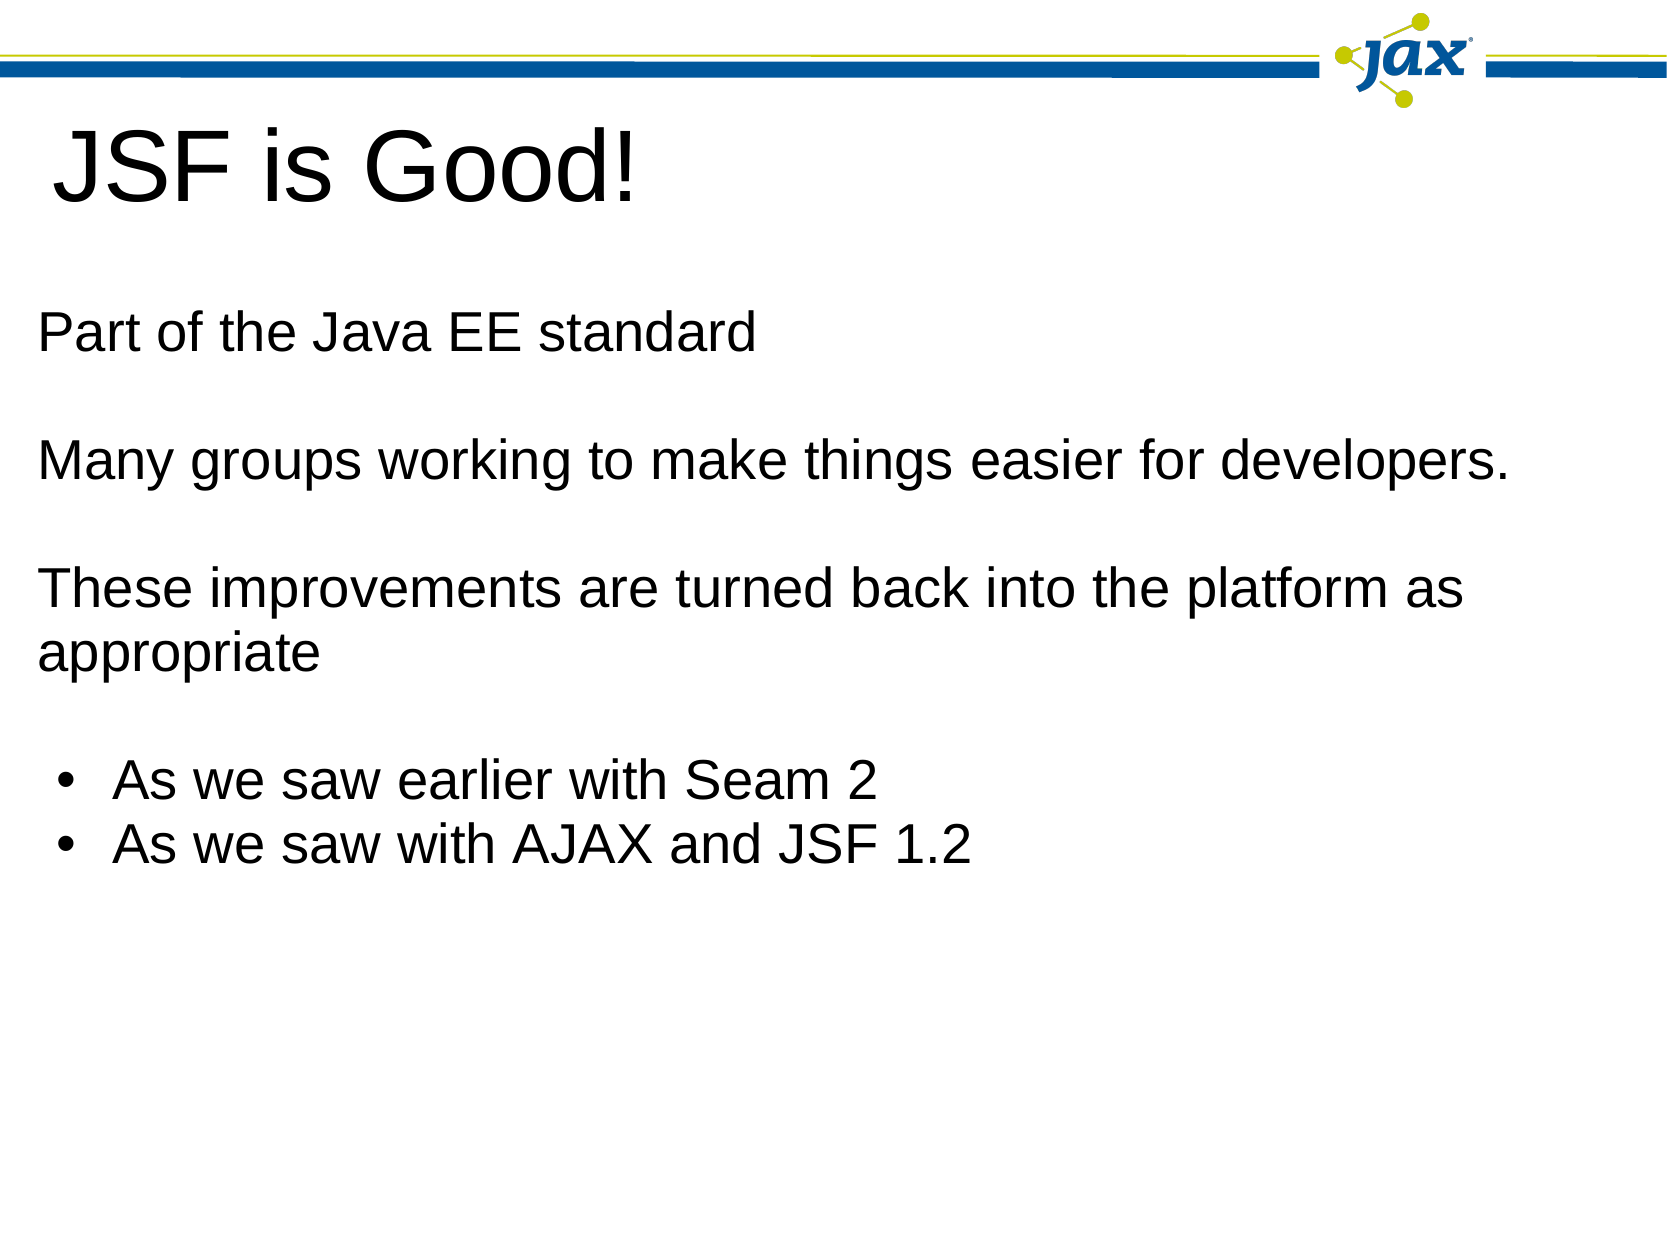

# JSF is Good!
Part of the Java EE standard
Many groups working to make things easier for developers.
These improvements are turned back into the platform as appropriate
As we saw earlier with Seam 2
As we saw with AJAX and JSF 1.2